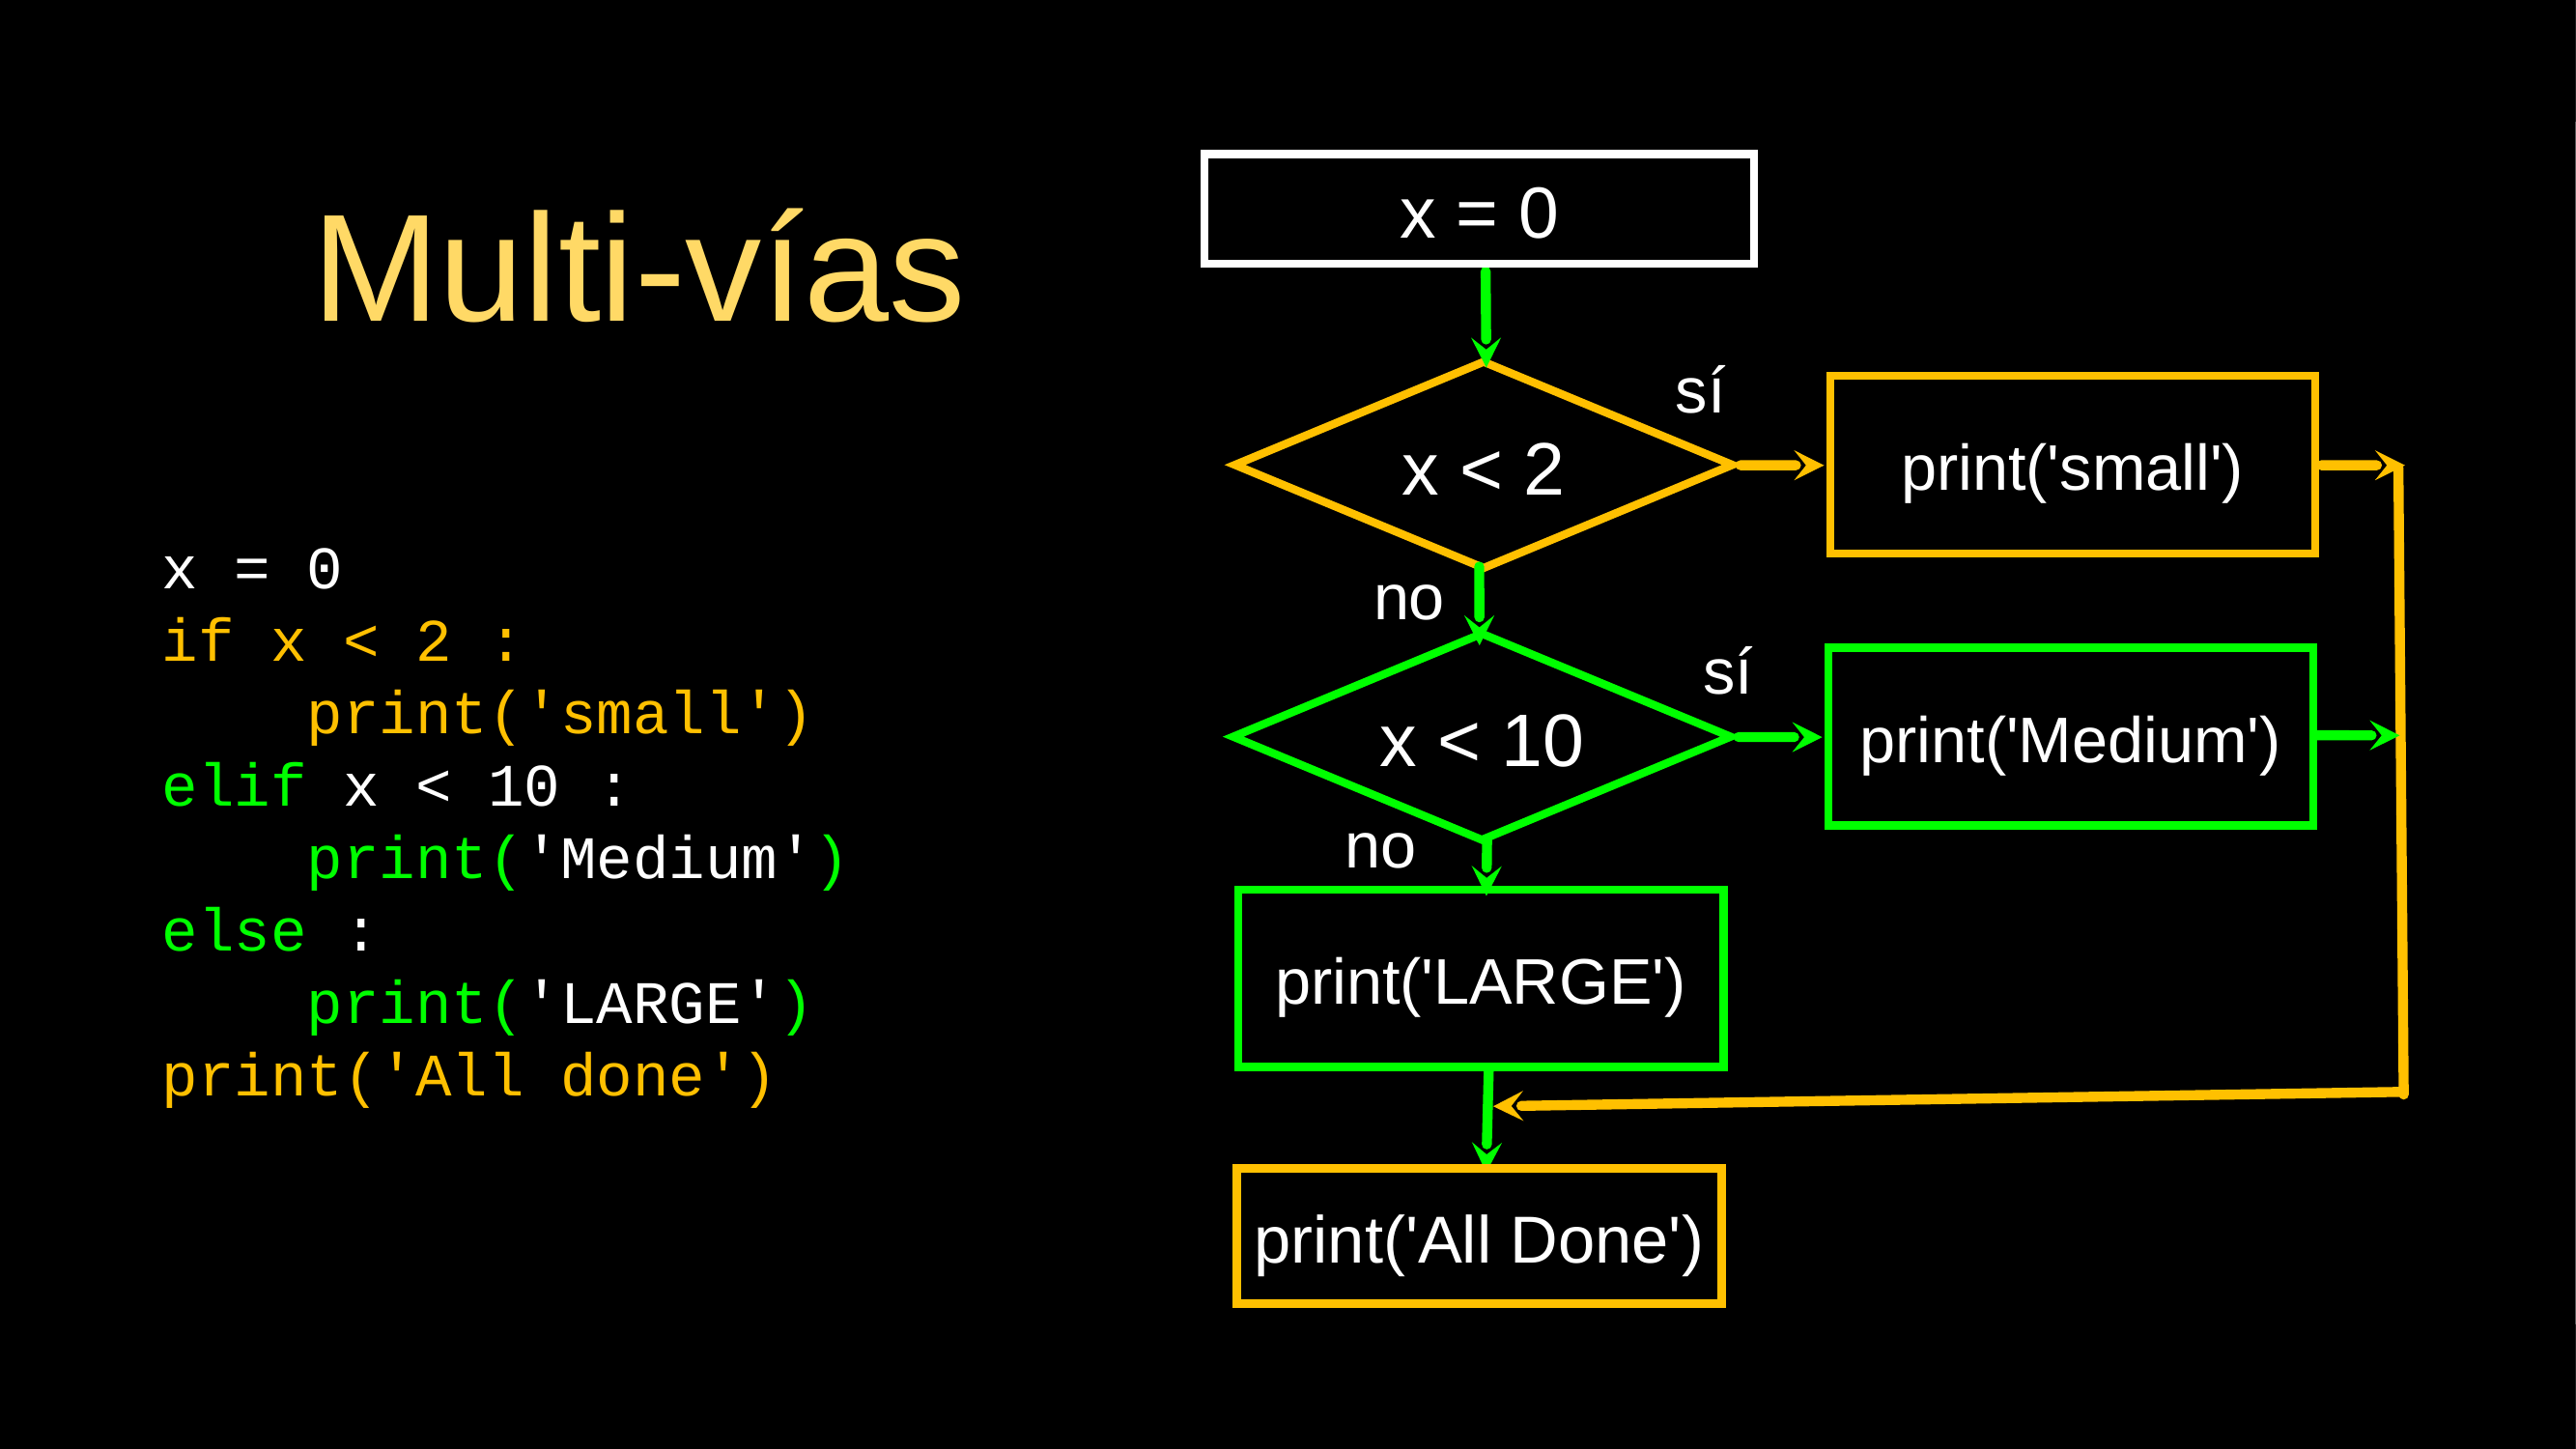

# Multi-vías
x = 0
sí
x < 2
print('small')
x = 0
if x < 2 :
 print('small')
elif x < 10 :
 print('Medium')
else :
 print('LARGE')
print('All done')
no
sí
x < 10
print('Medium')
no
print('LARGE')
print('All Done')